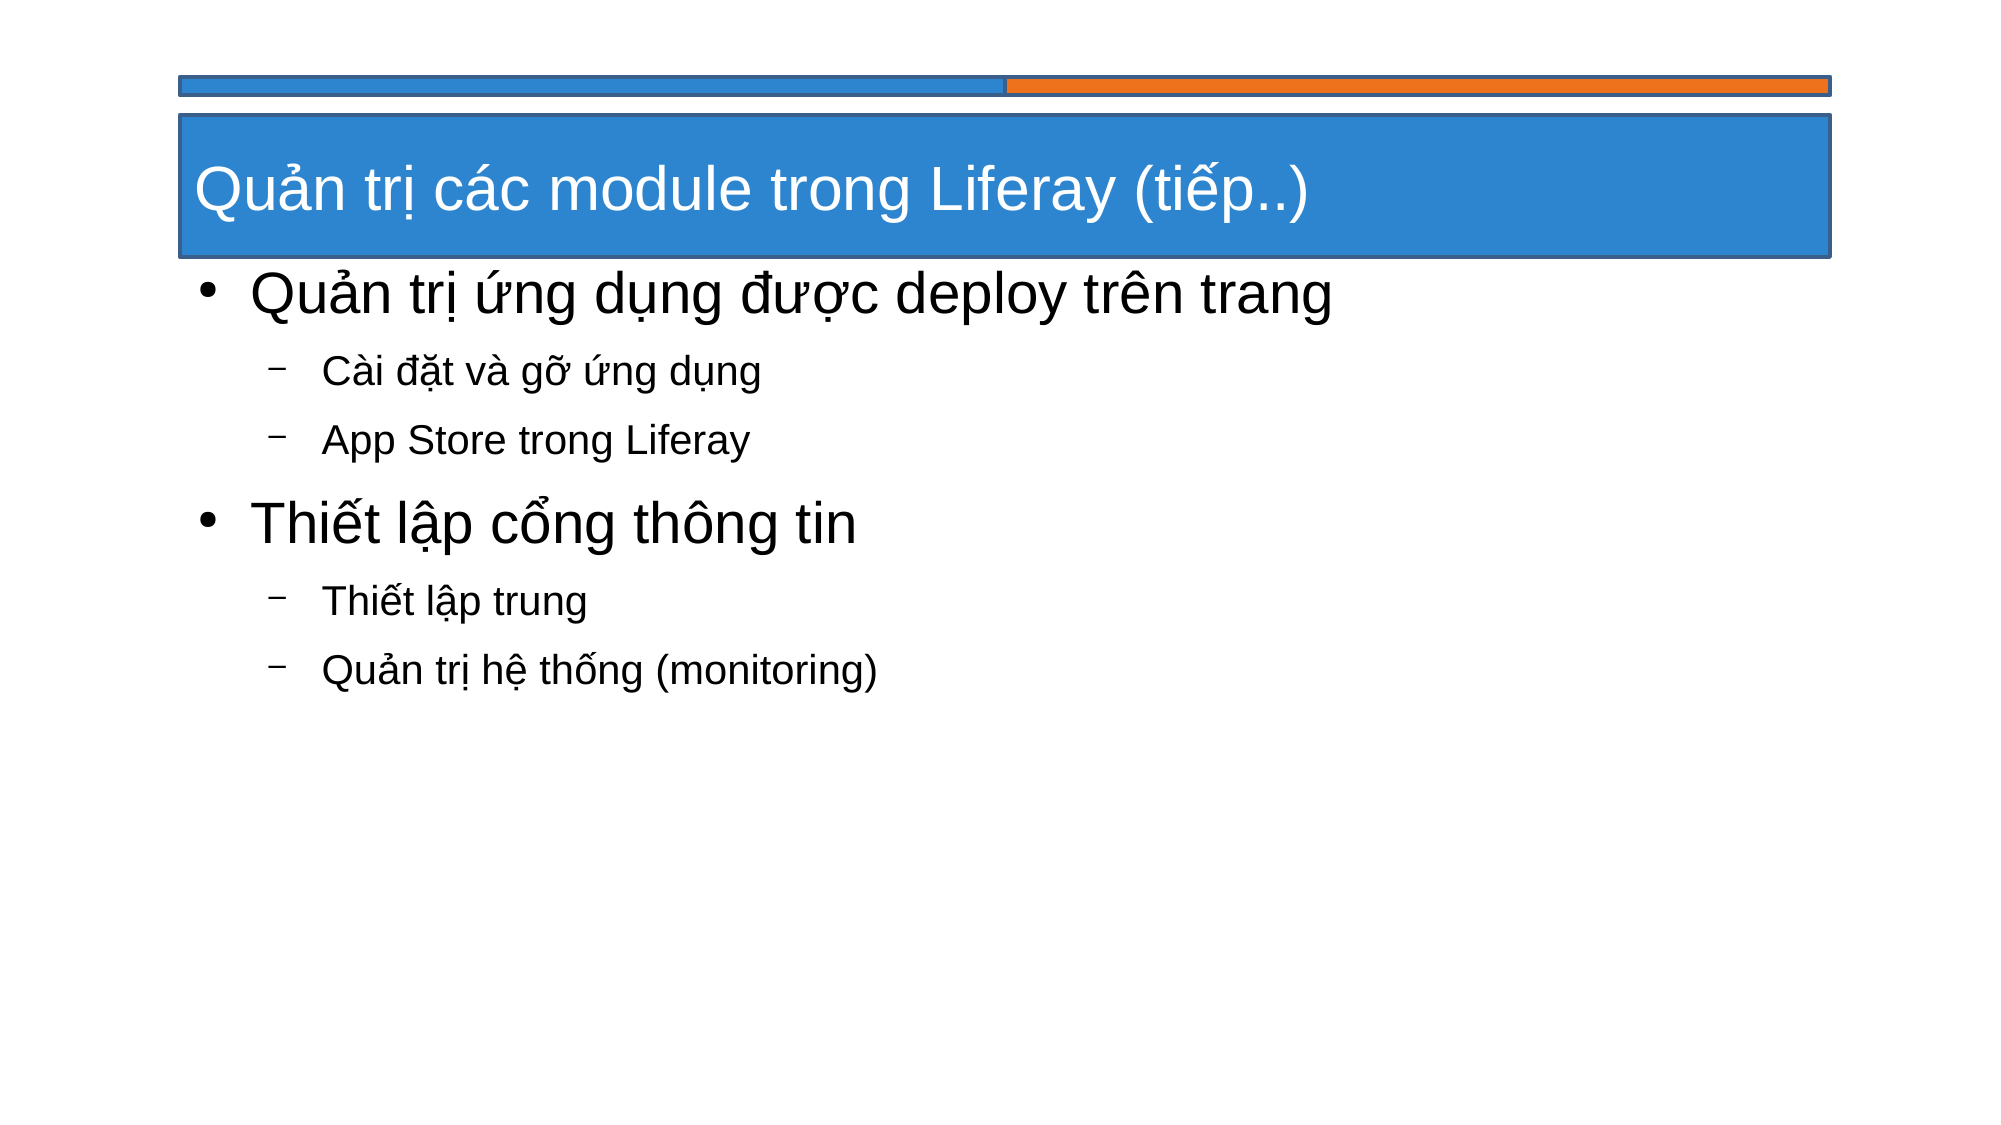

Quản trị các module trong Liferay (tiếp..)
# Quản trị ứng dụng được deploy trên trang
Cài đặt và gỡ ứng dụng
App Store trong Liferay
Thiết lập cổng thông tin
Thiết lập trung
Quản trị hệ thống (monitoring)